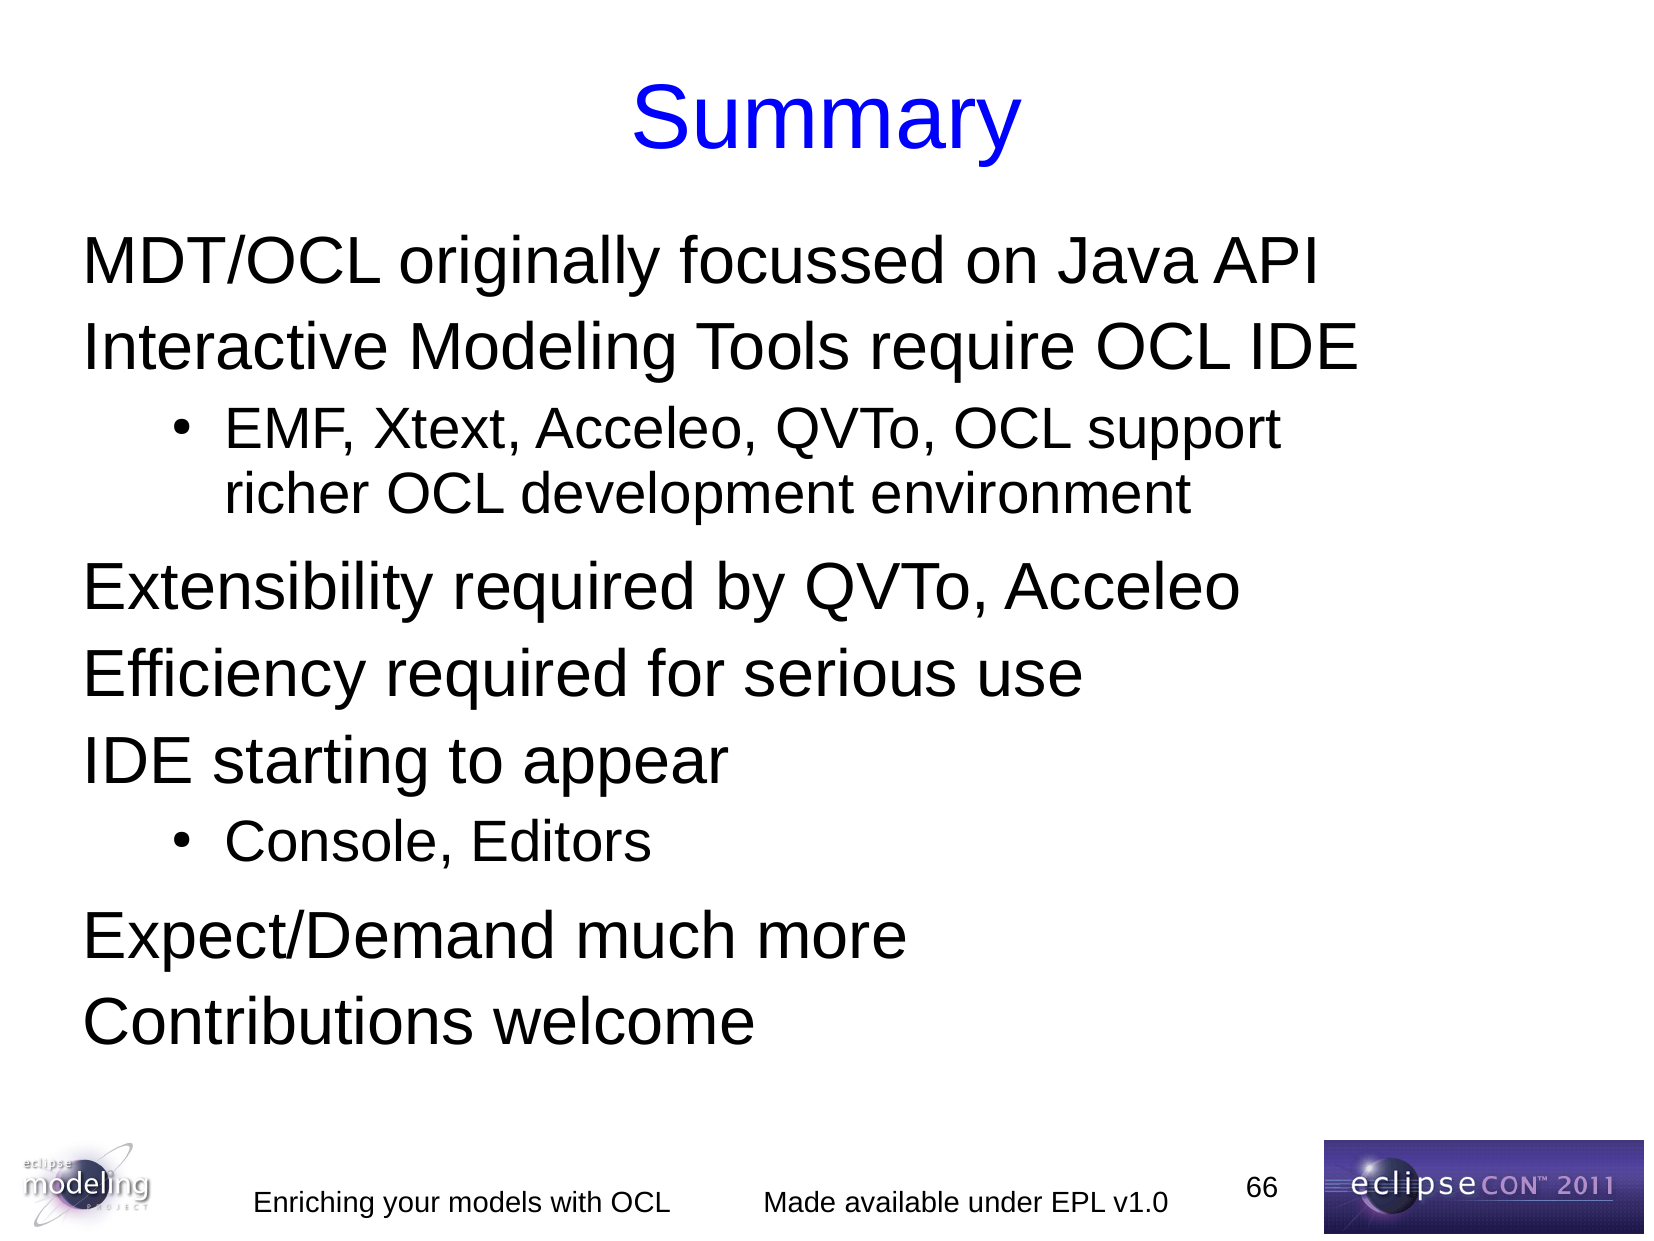

# Summary
MDT/OCL originally focussed on Java API
Interactive Modeling Tools require OCL IDE
EMF, Xtext, Acceleo, QVTo, OCL support
richer OCL development environment
Extensibility required by QVTo, Acceleo
Efficiency required for serious use
IDE starting to appear
Console, Editors
Expect/Demand much more
Contributions welcome
66
Enriching your models with OCL